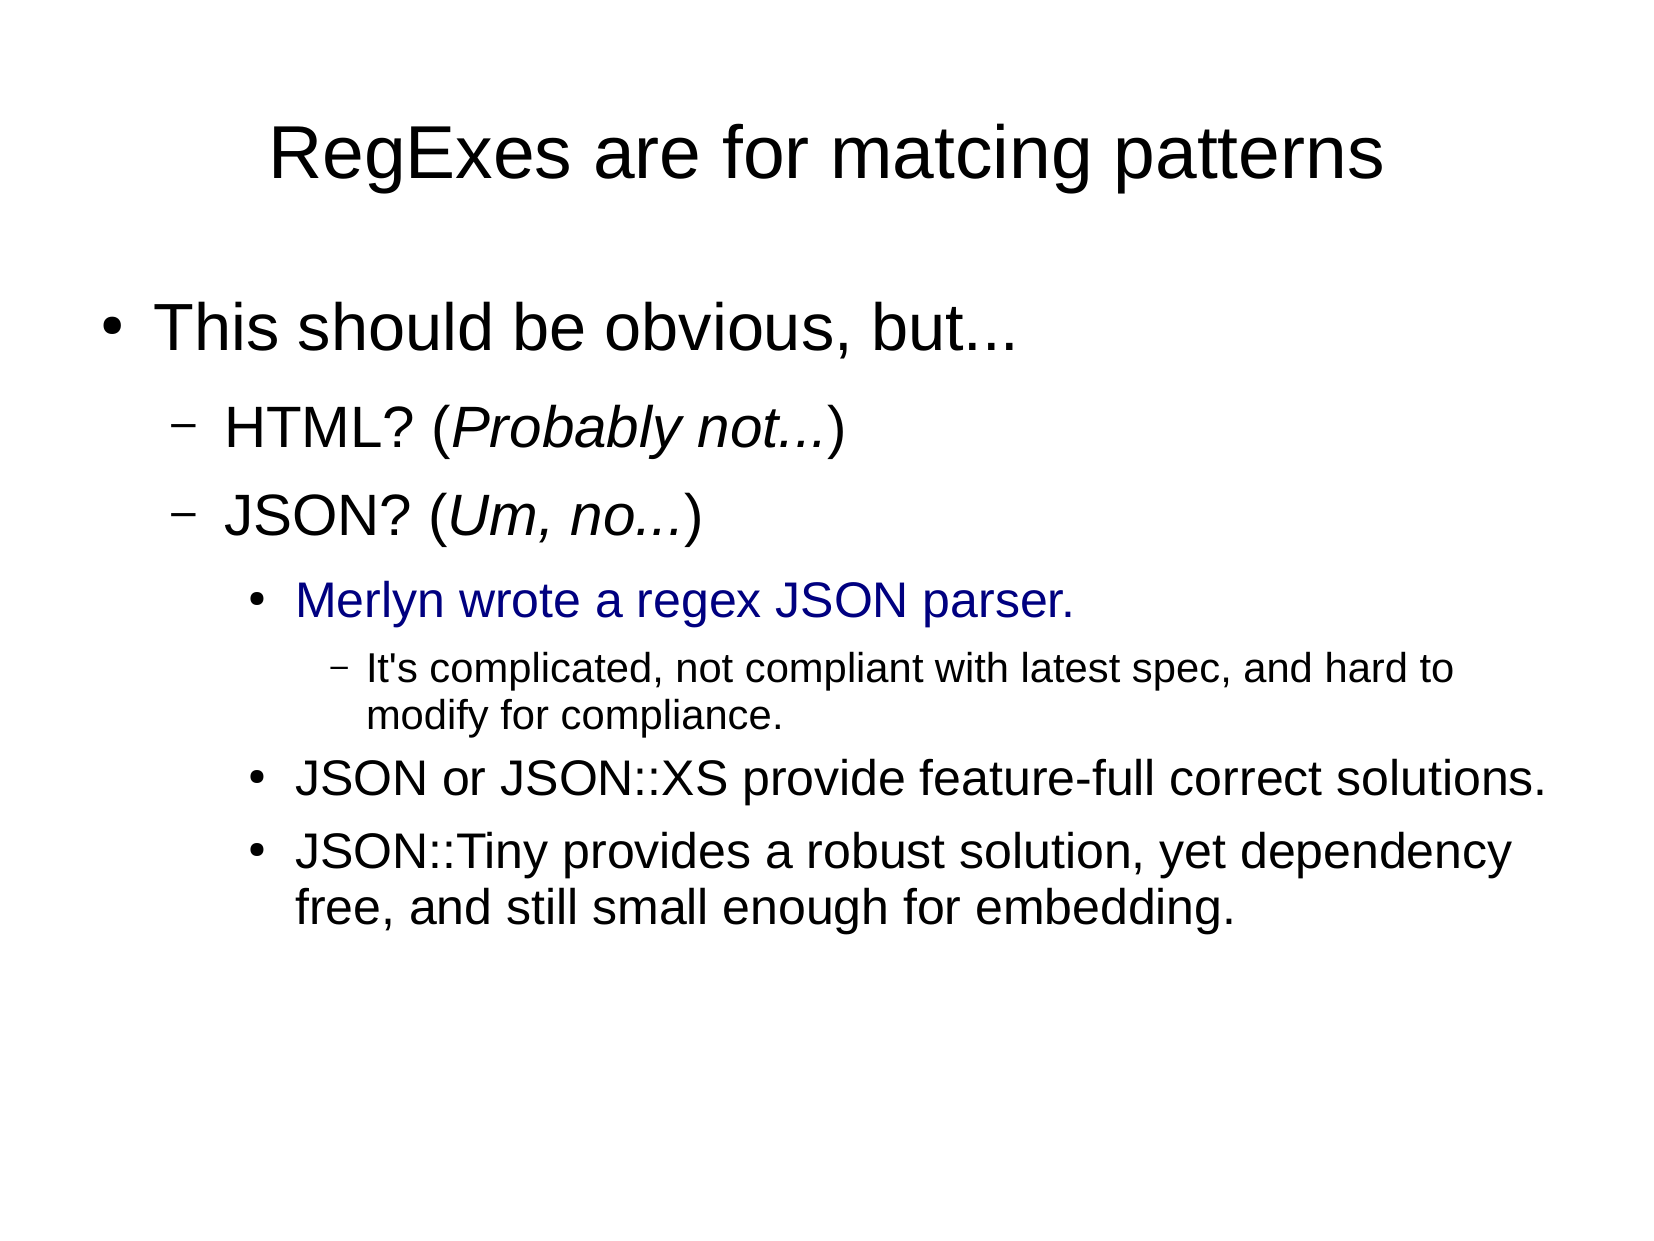

# RegExes are for matcing patterns
This should be obvious, but...
HTML? (Probably not...)
JSON? (Um, no...)
Merlyn wrote a regex JSON parser.
It's complicated, not compliant with latest spec, and hard to modify for compliance.
JSON or JSON::XS provide feature-full correct solutions.
JSON::Tiny provides a robust solution, yet dependency free, and still small enough for embedding.